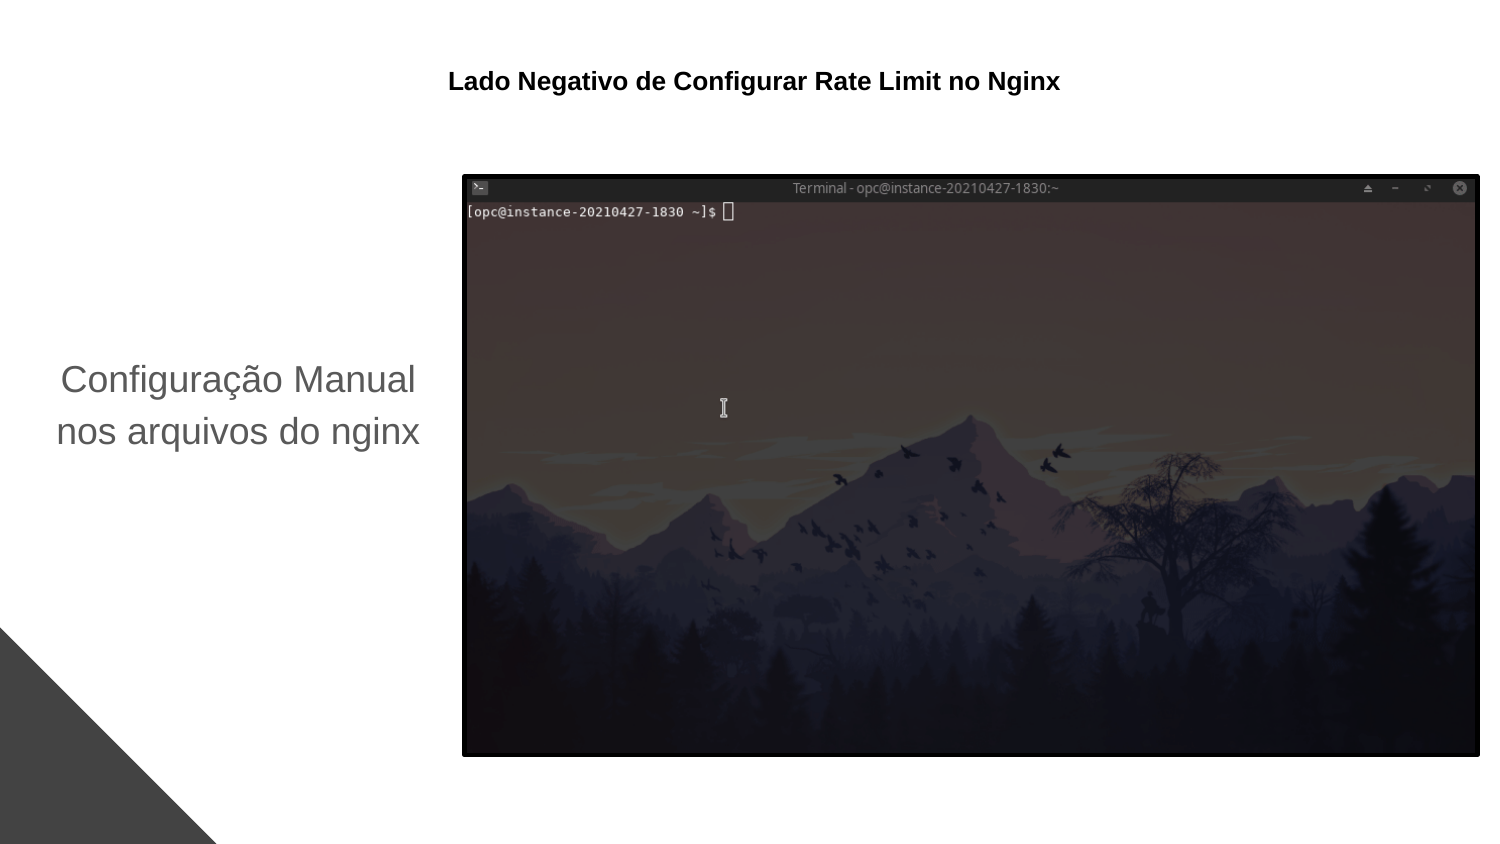

# Lado Negativo de Configurar Rate Limit no Nginx
Configuração Manual nos arquivos do nginx